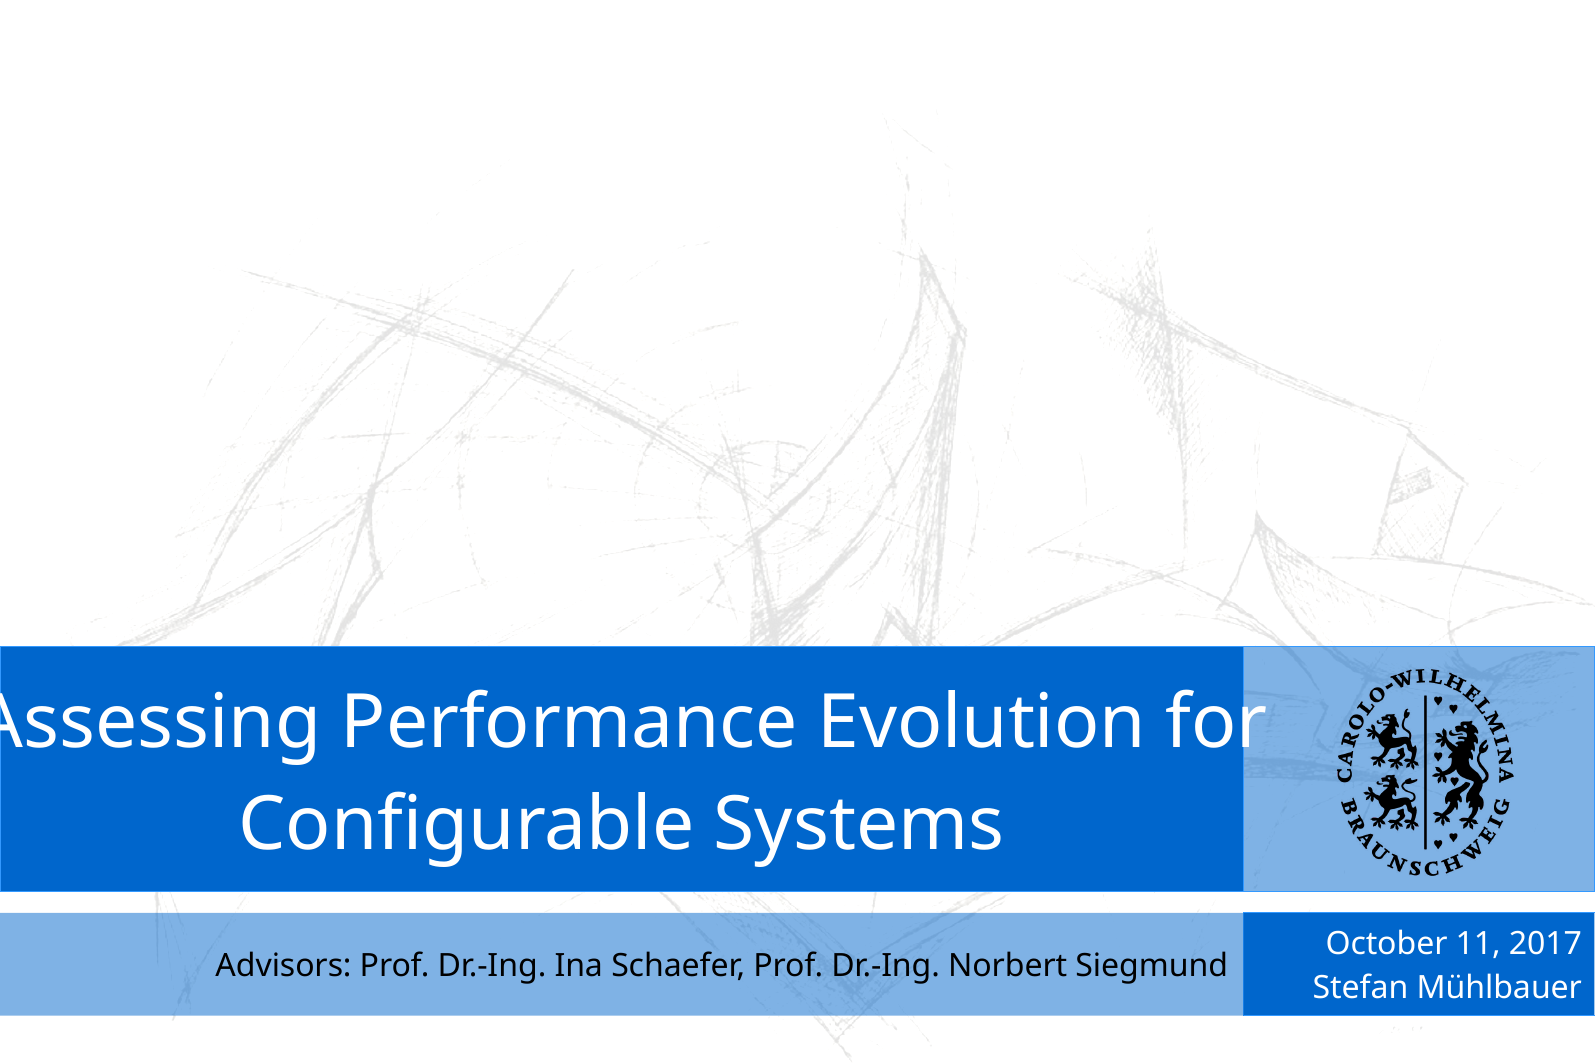

Assessing Performance Evolution for
Configurable Systems
Advisors: Prof. Dr.-Ing. Ina Schaefer, Prof. Dr.-Ing. Norbert Siegmund
October 11, 2017
Stefan Mühlbauer